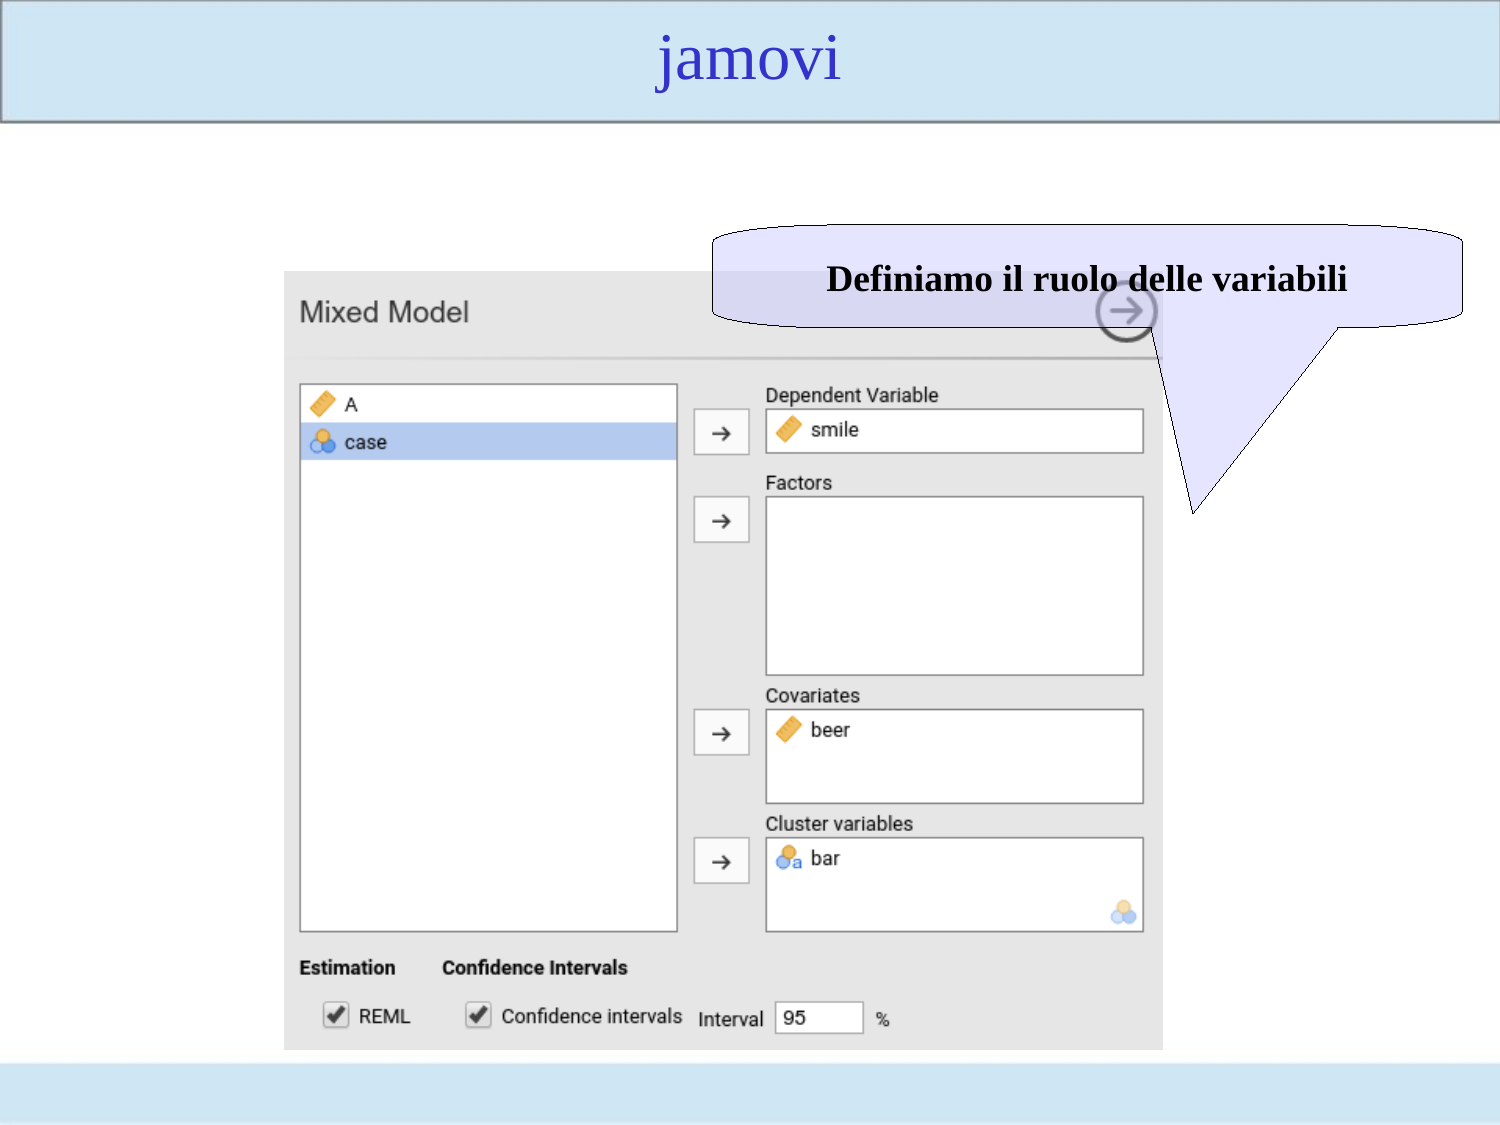

# jamovi
Definiamo il ruolo delle variabili
46